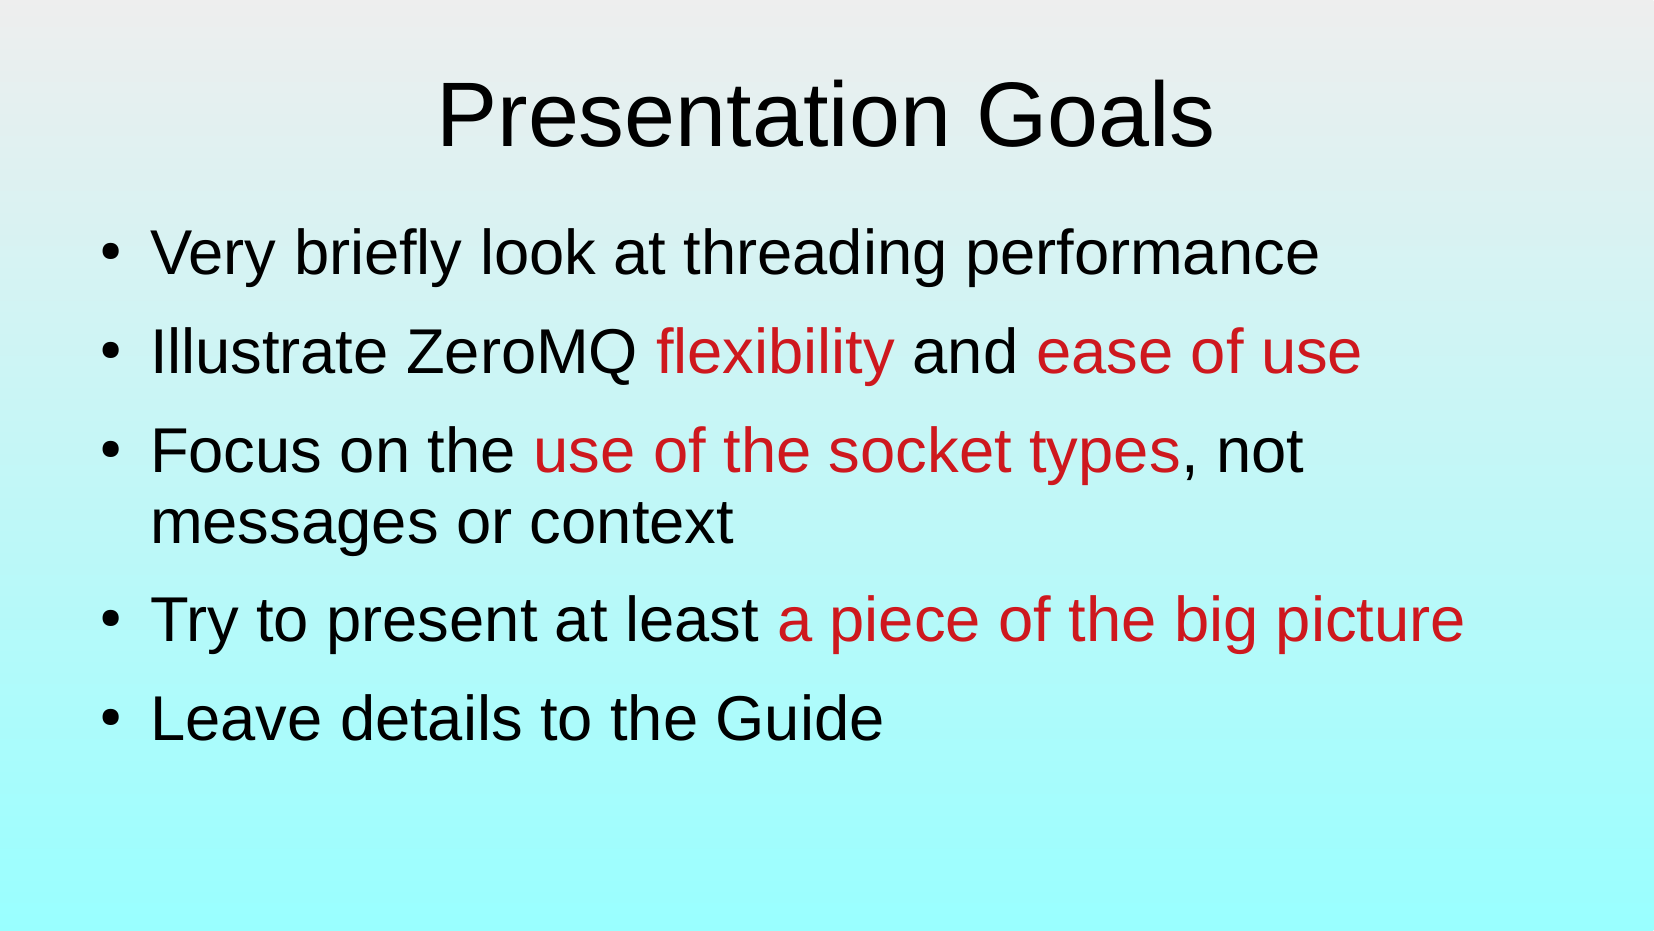

# Presentation Goals
Very briefly look at threading performance
Illustrate ZeroMQ flexibility and ease of use
Focus on the use of the socket types, not messages or context
Try to present at least a piece of the big picture
Leave details to the Guide